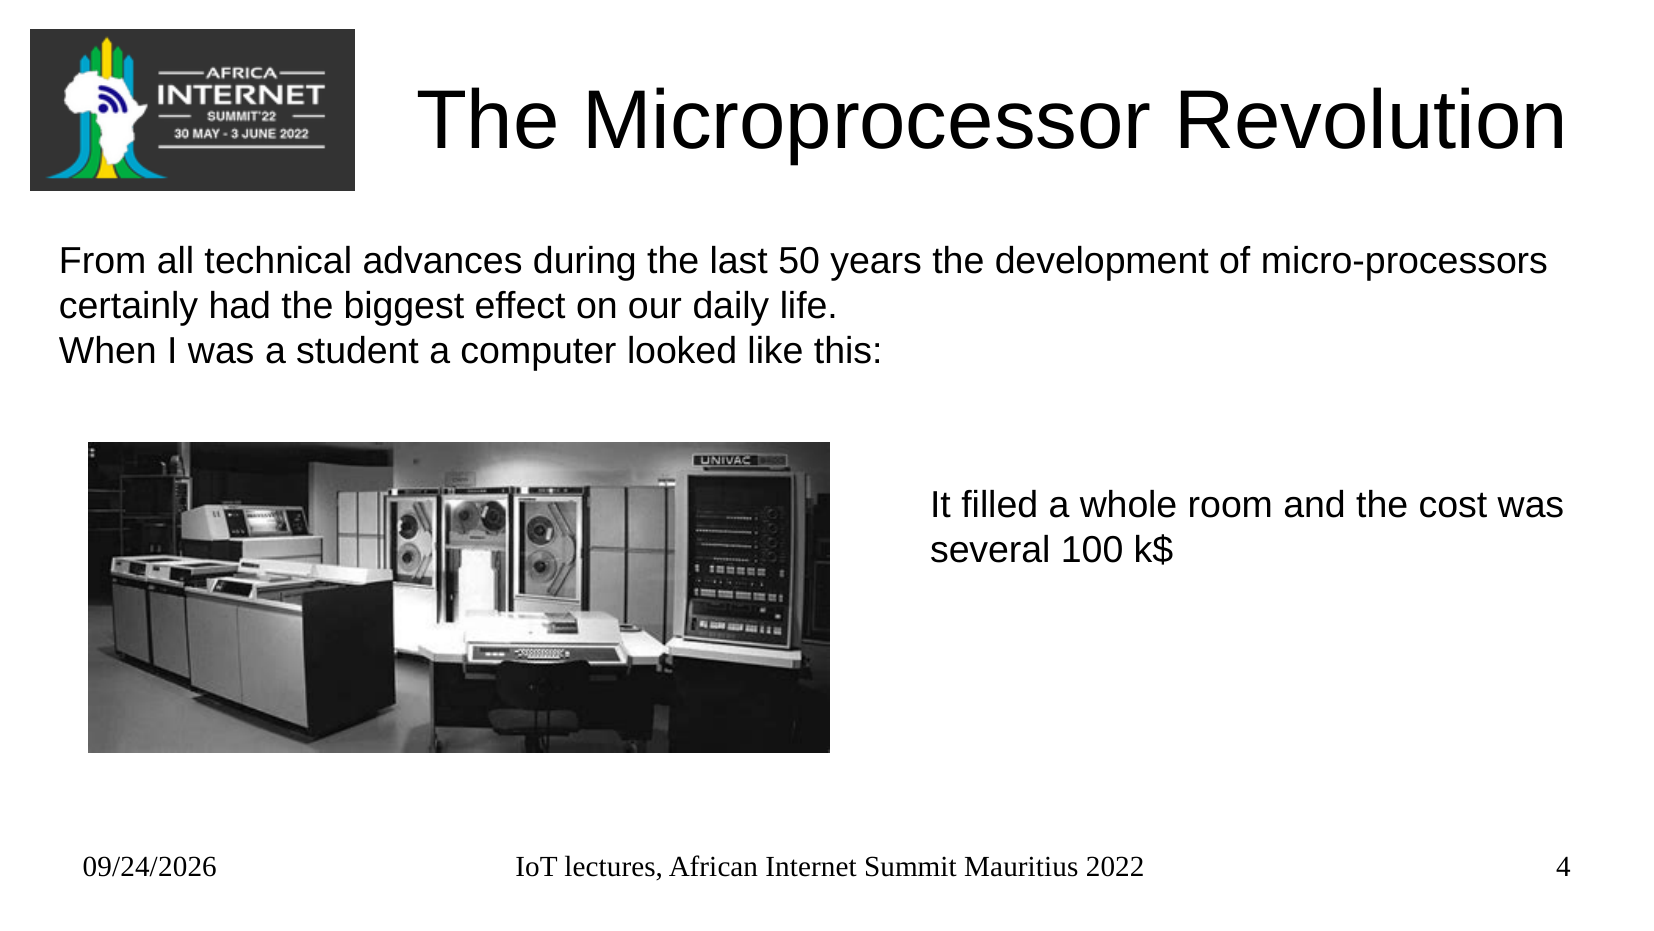

# The Microprocessor Revolution
From all technical advances during the last 50 years the development of micro-processors certainly had the biggest effect on our daily life.
When I was a student a computer looked like this:
It filled a whole room and the cost was
several 100 k$
IoT lectures, African Internet Summit Mauritius 2022
4